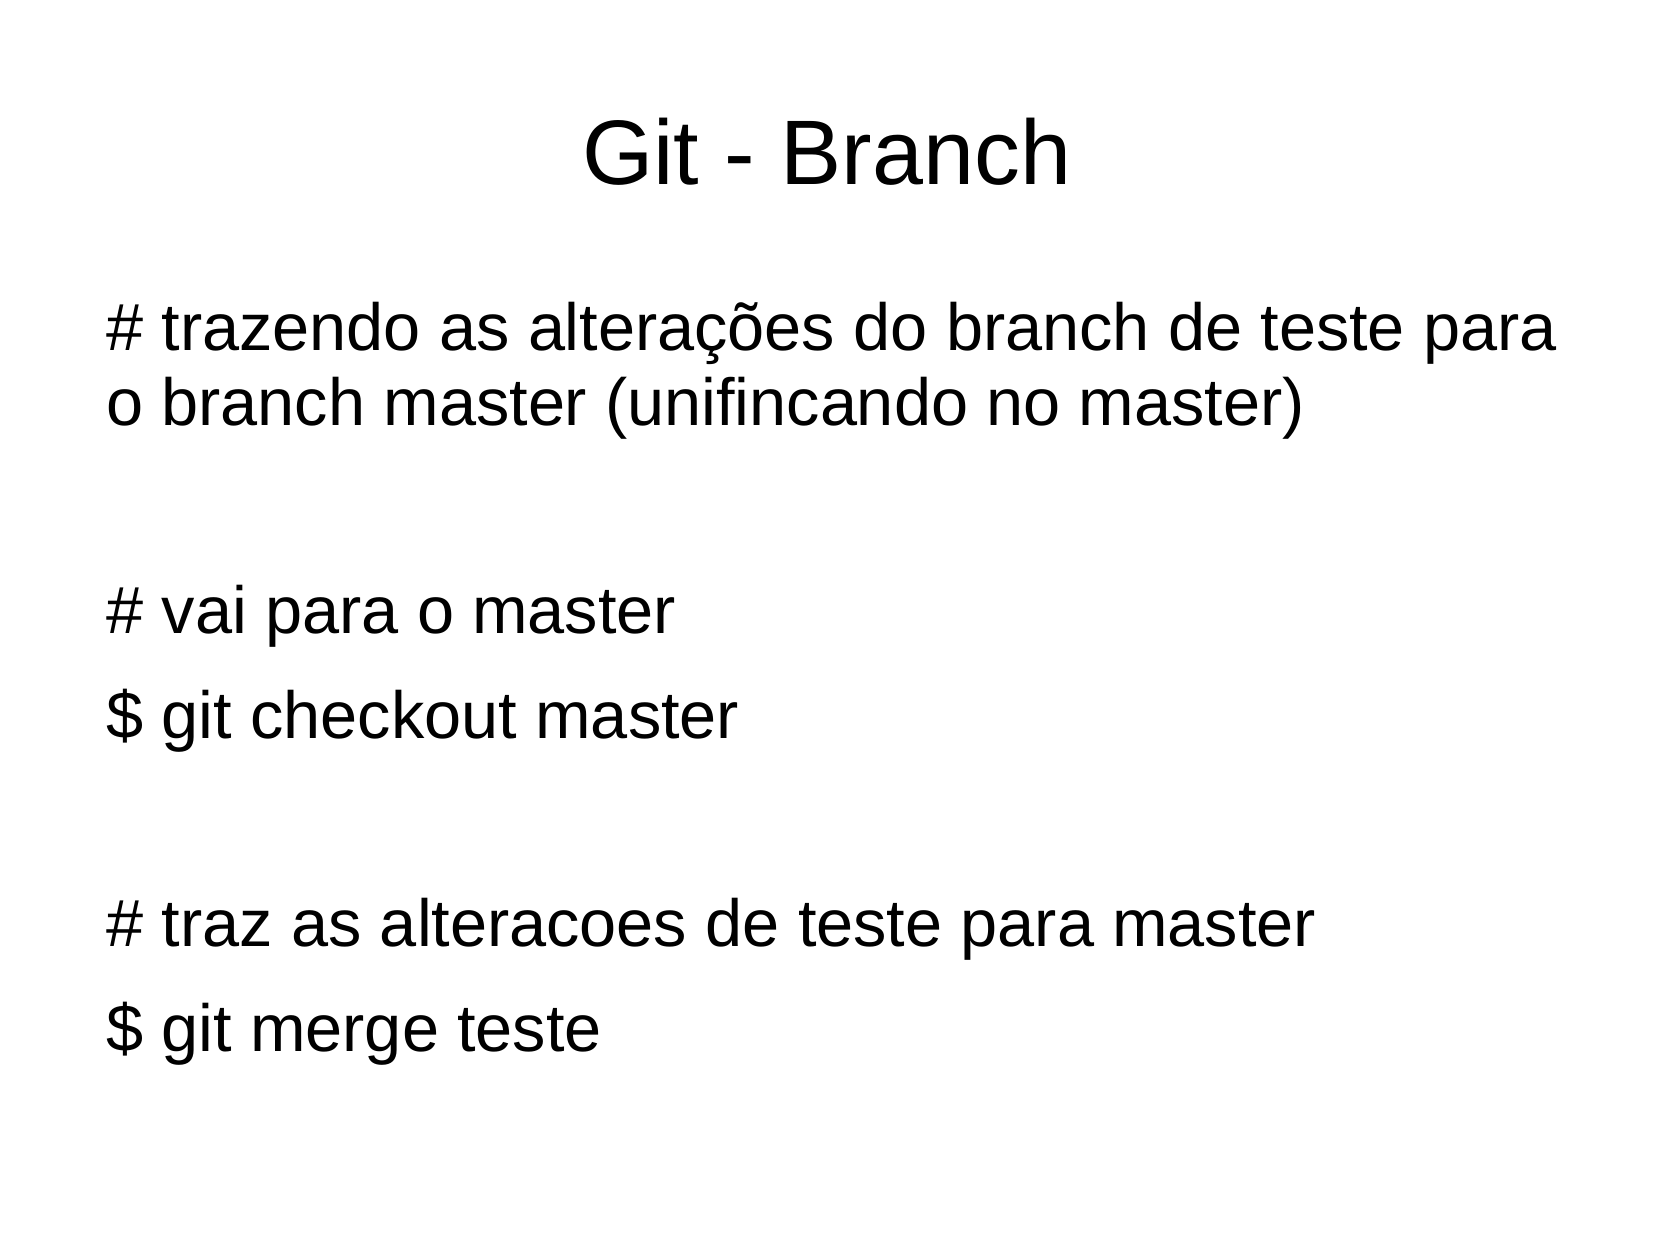

# Git - Branch
# trazendo as alterações do branch de teste para o branch master (unifincando no master)
# vai para o master
$ git checkout master
# traz as alteracoes de teste para master
$ git merge teste